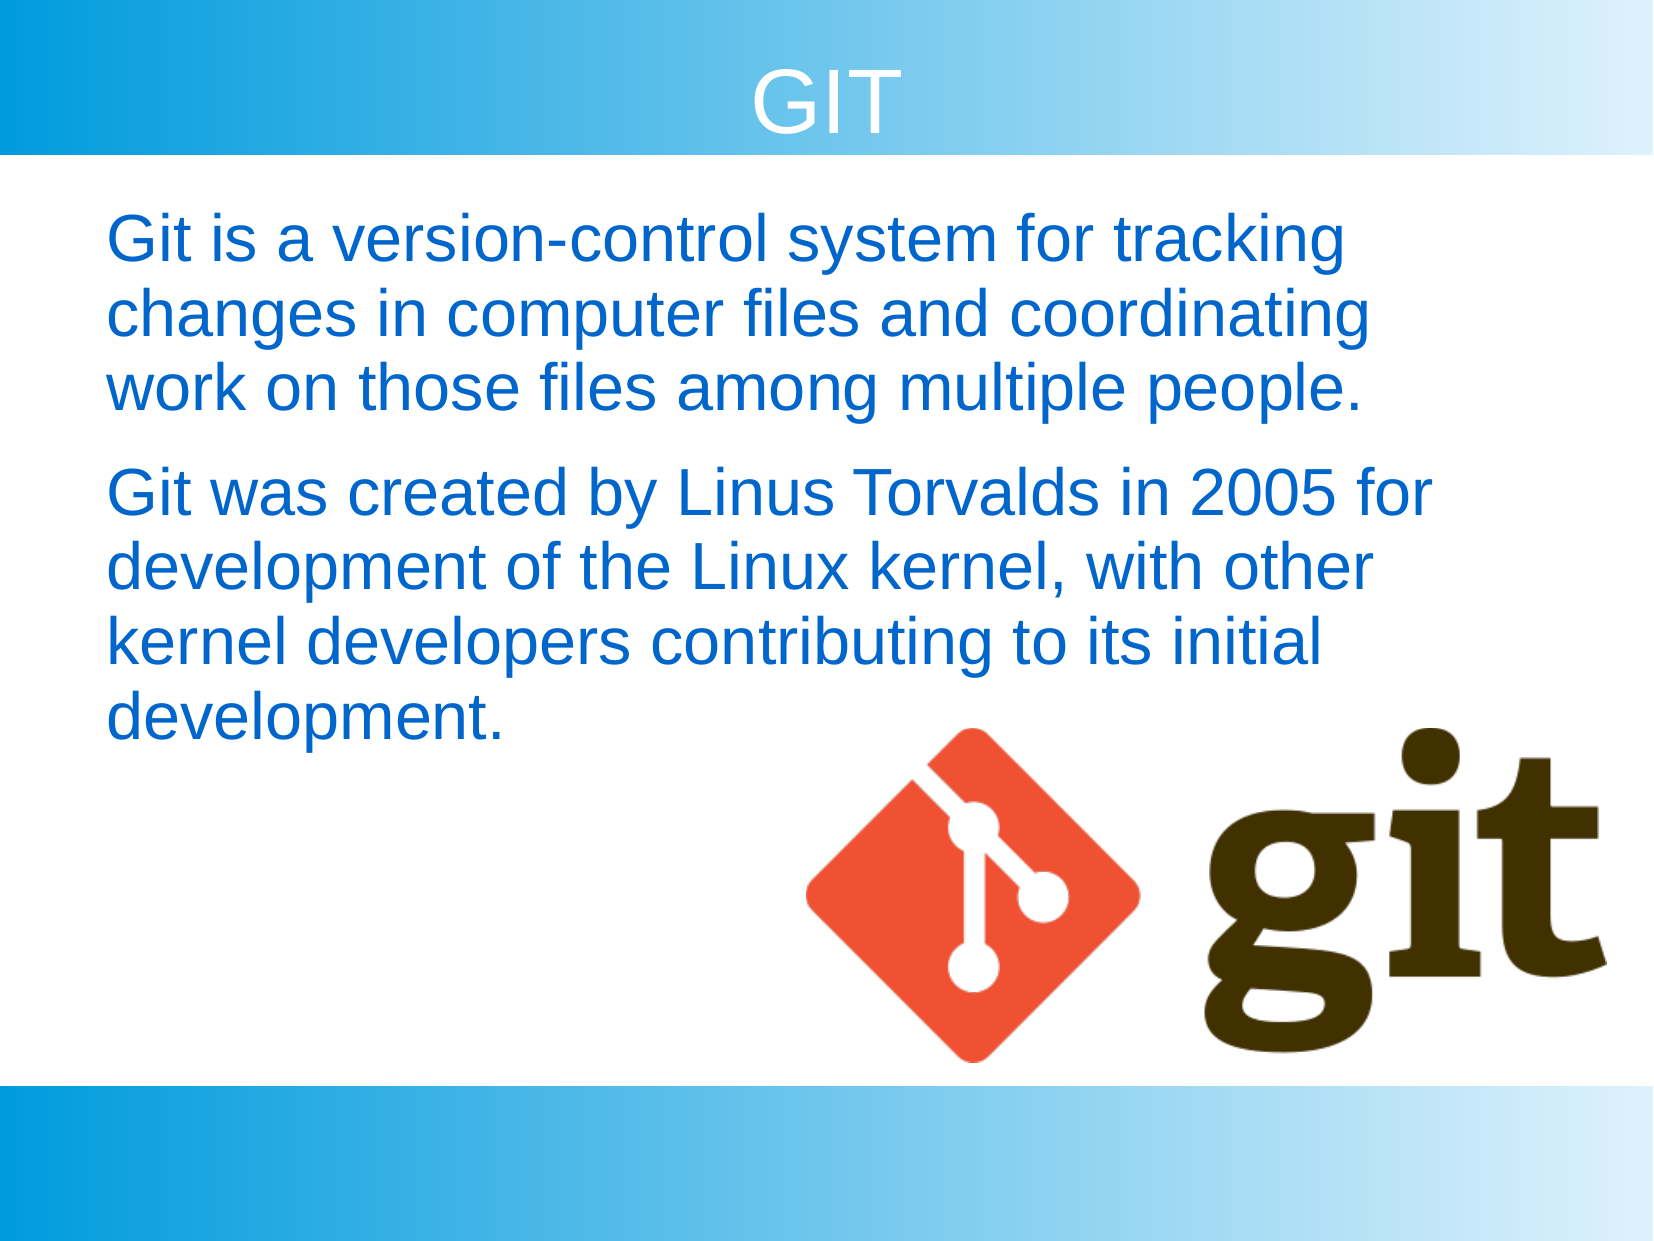

# GIT
Git is a version-control system for tracking changes in computer files and coordinating work on those files among multiple people.
Git was created by Linus Torvalds in 2005 for development of the Linux kernel, with other kernel developers contributing to its initial development.